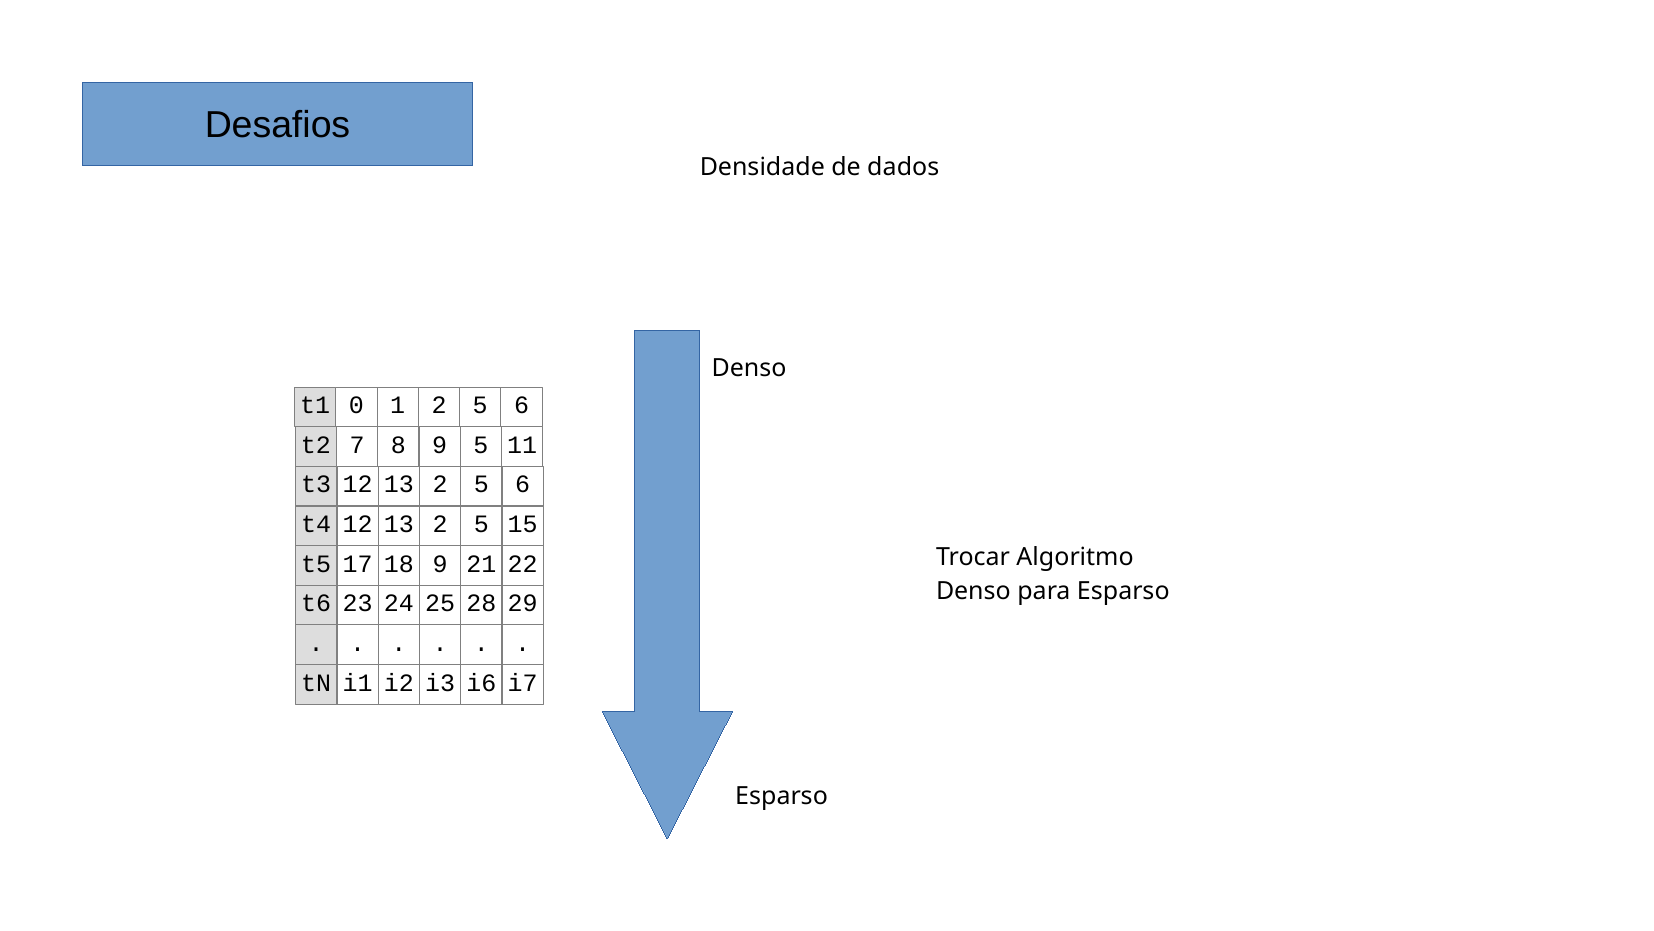

Desafios
Densidade de dados
Denso
t1
0
1
2
5
6
t2
7
8
9
5
11
t3
12
13
2
5
6
t4
12
13
2
5
15
Trocar Algoritmo
Denso para Esparso
t5
17
18
9
21
22
t6
23
24
25
28
29
.
.
.
.
.
.
tN
i1
i2
i3
i6
i7
Esparso